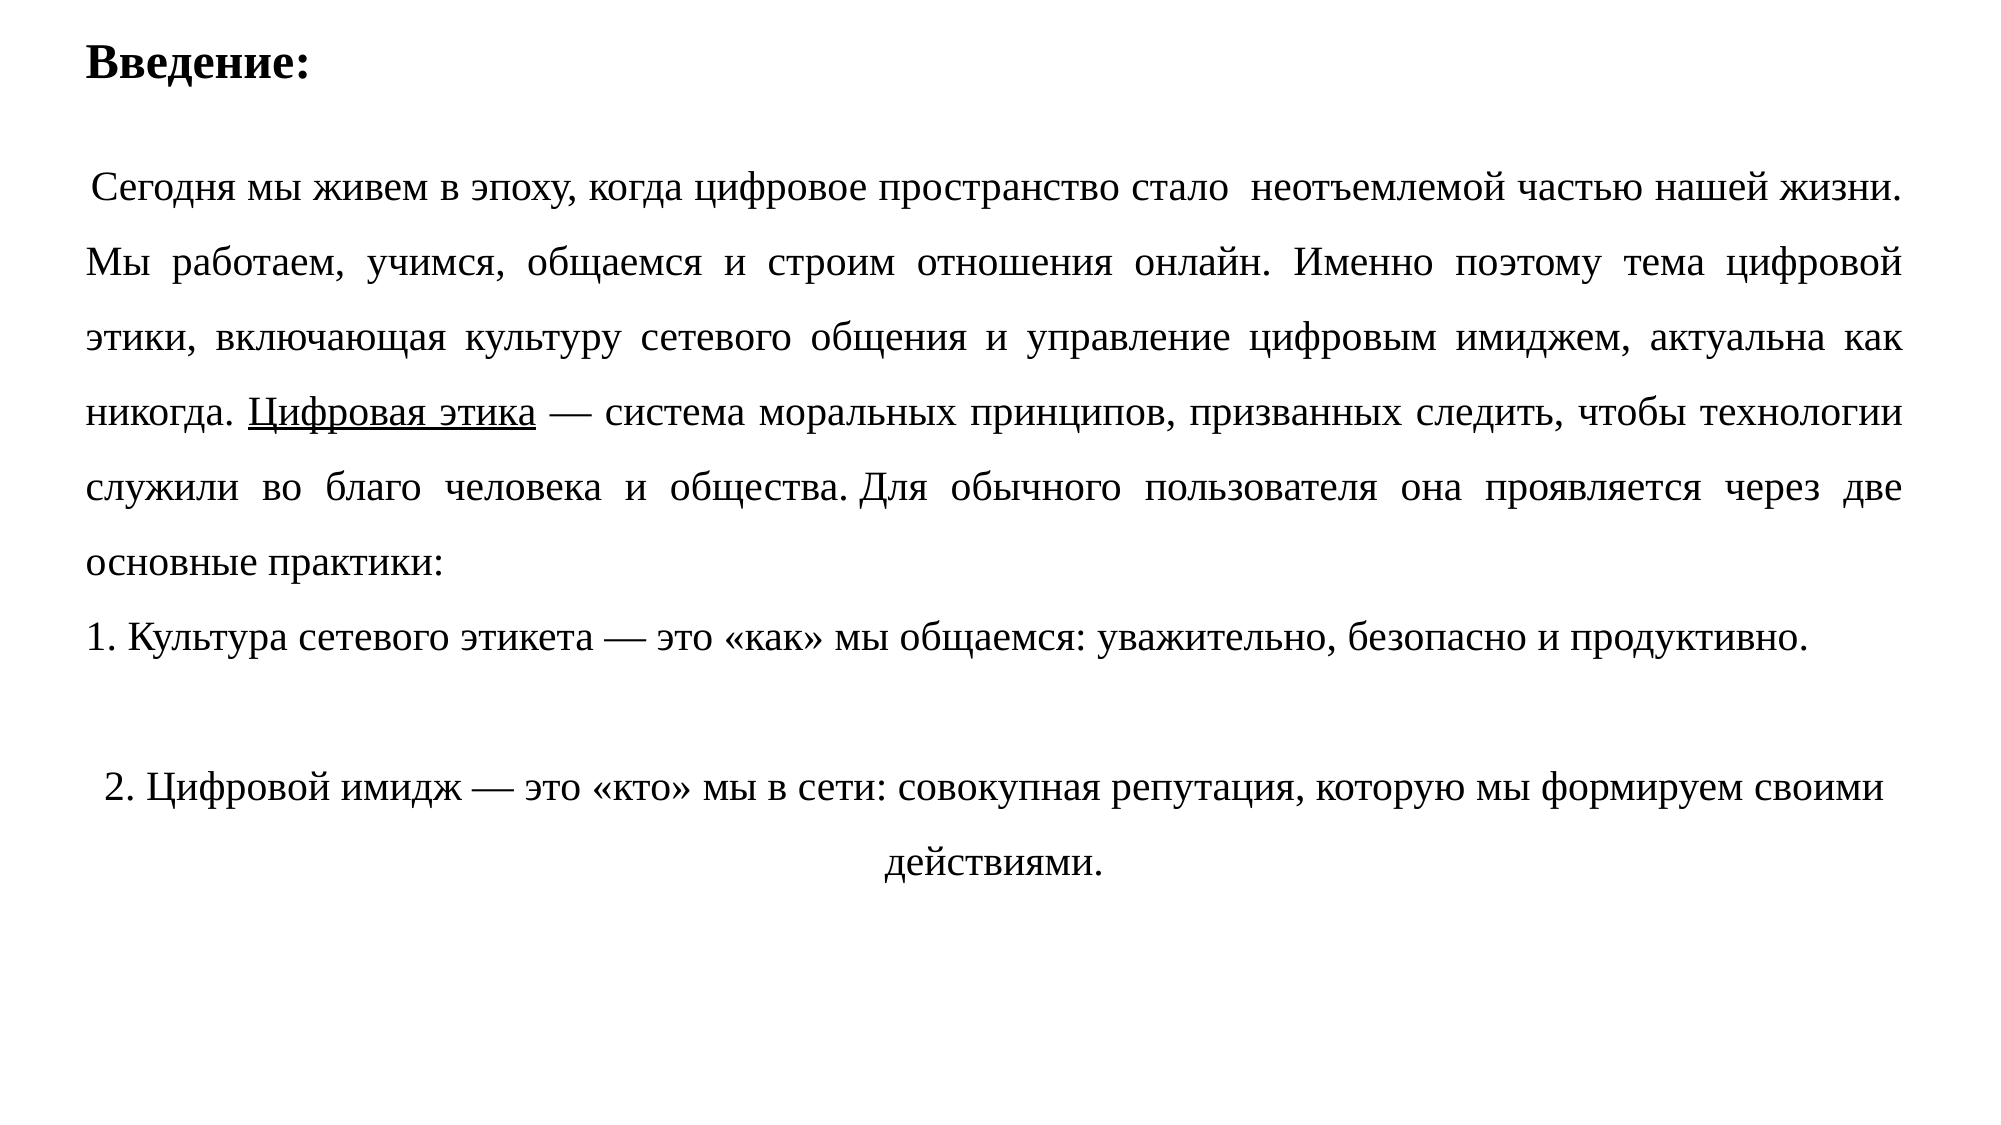

Введение:​
 Сегодня мы живем в эпоху, когда цифровое пространство стало  неотъемлемой частью нашей жизни. Мы работаем, учимся, общаемся и строим отношения онлайн. Именно поэтому тема цифровой этики, включающая культуру сетевого общения и управление цифровым имиджем, актуальна как никогда. Цифровая этика — система моральных принципов, призванных следить, чтобы технологии служили во благо человека и общества. Для обычного пользователя она проявляется через две основные практики:
1. Культура сетевого этикета — это «как» мы общаемся: уважительно, безопасно и продуктивно.
2. Цифровой имидж — это «кто» мы в сети: совокупная репутация, которую мы формируем своими действиями.